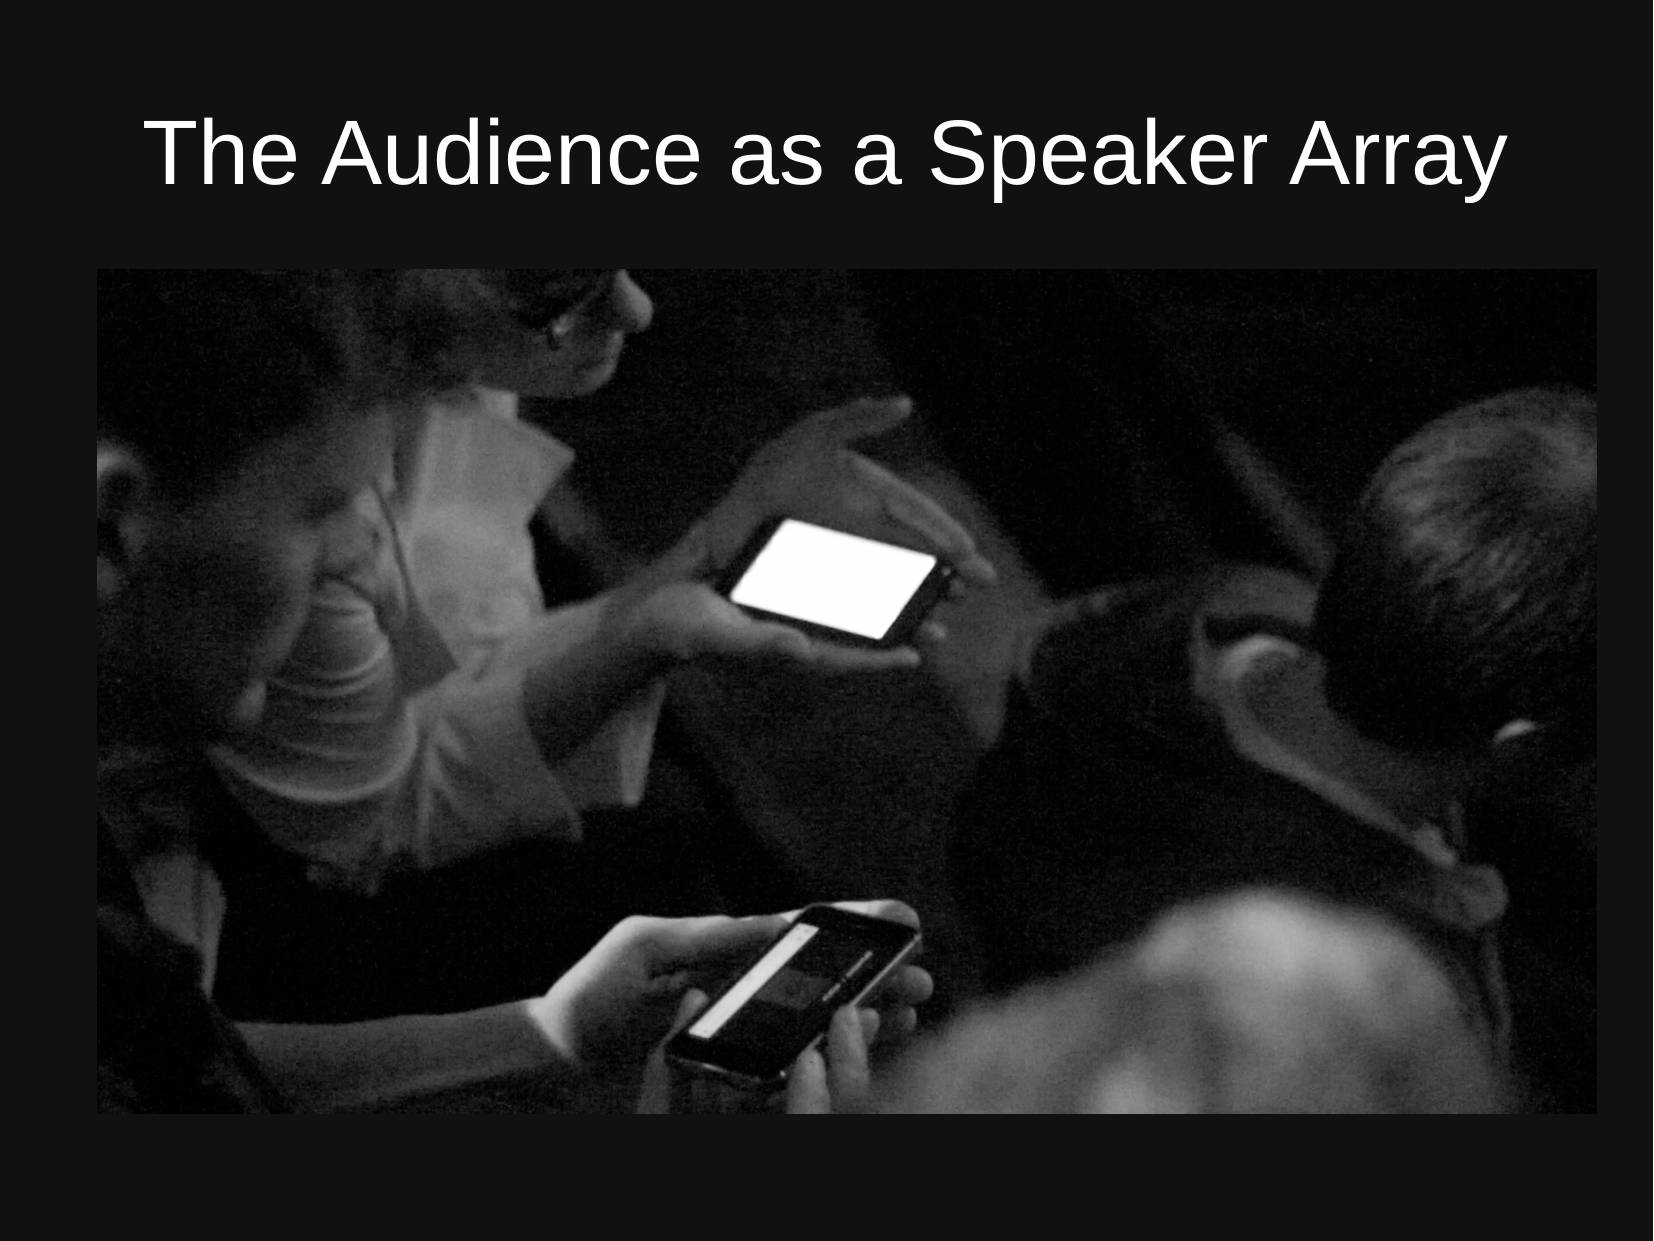

# The Audience as a Speaker Array